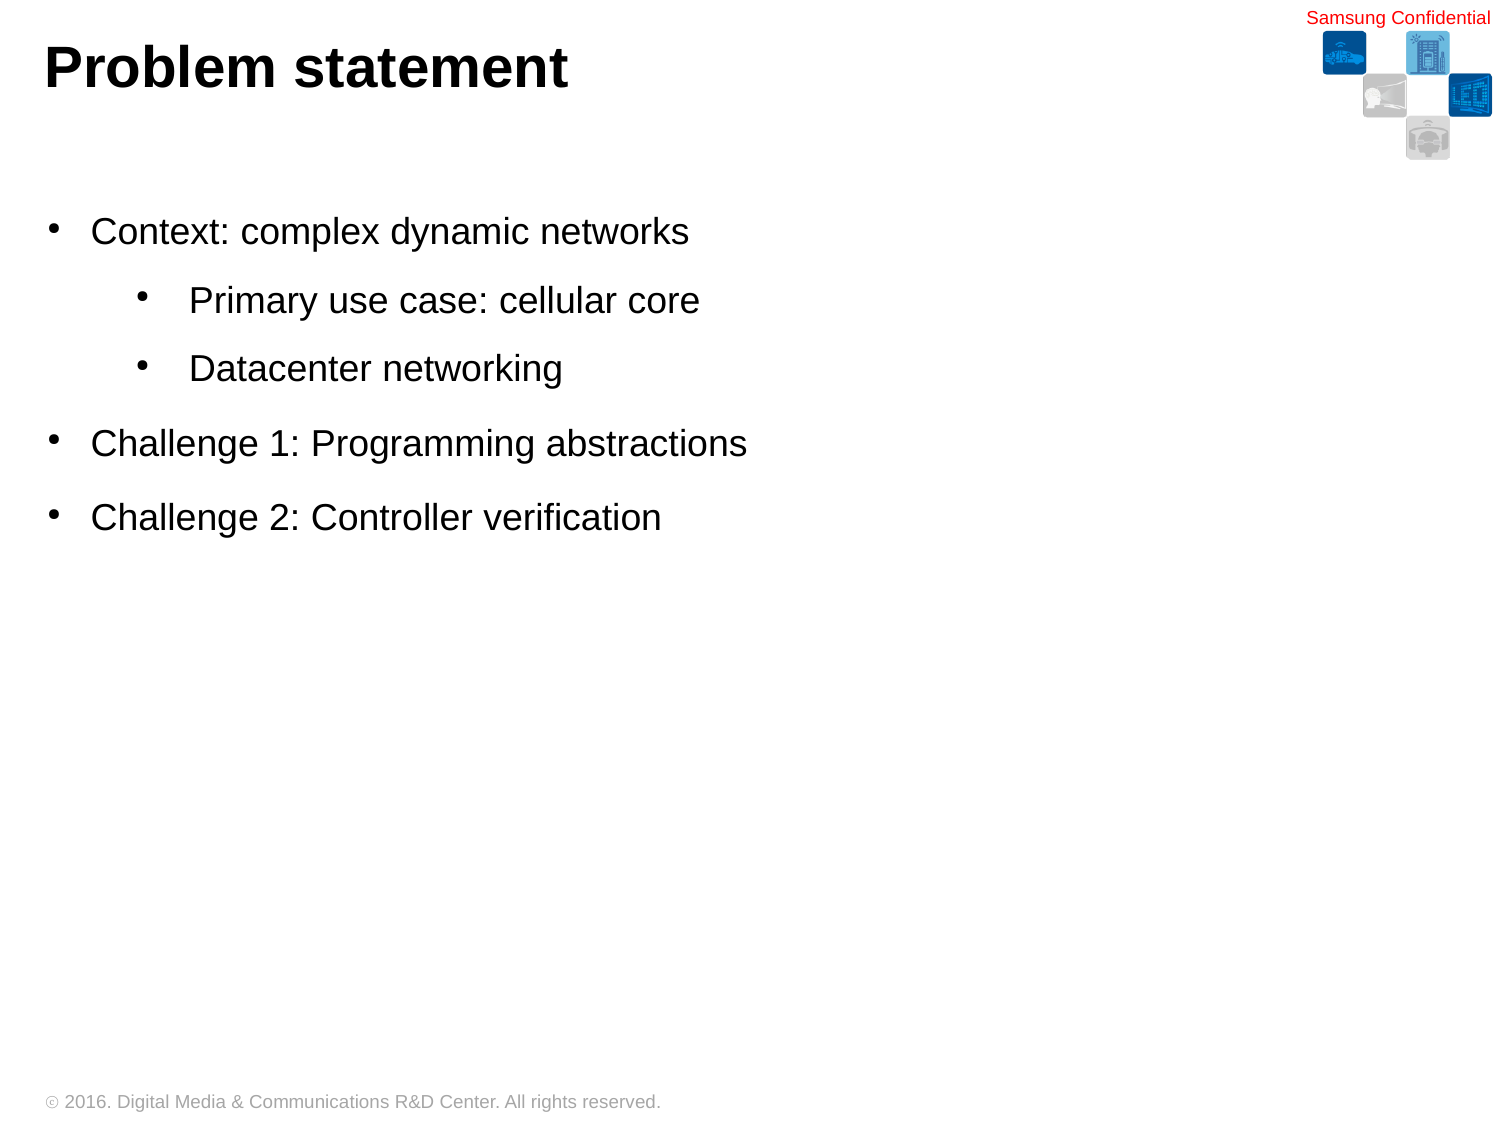

# Problem statement
Context: complex dynamic networks
Primary use case: cellular core
Datacenter networking
Challenge 1: Programming abstractions
Challenge 2: Controller verification